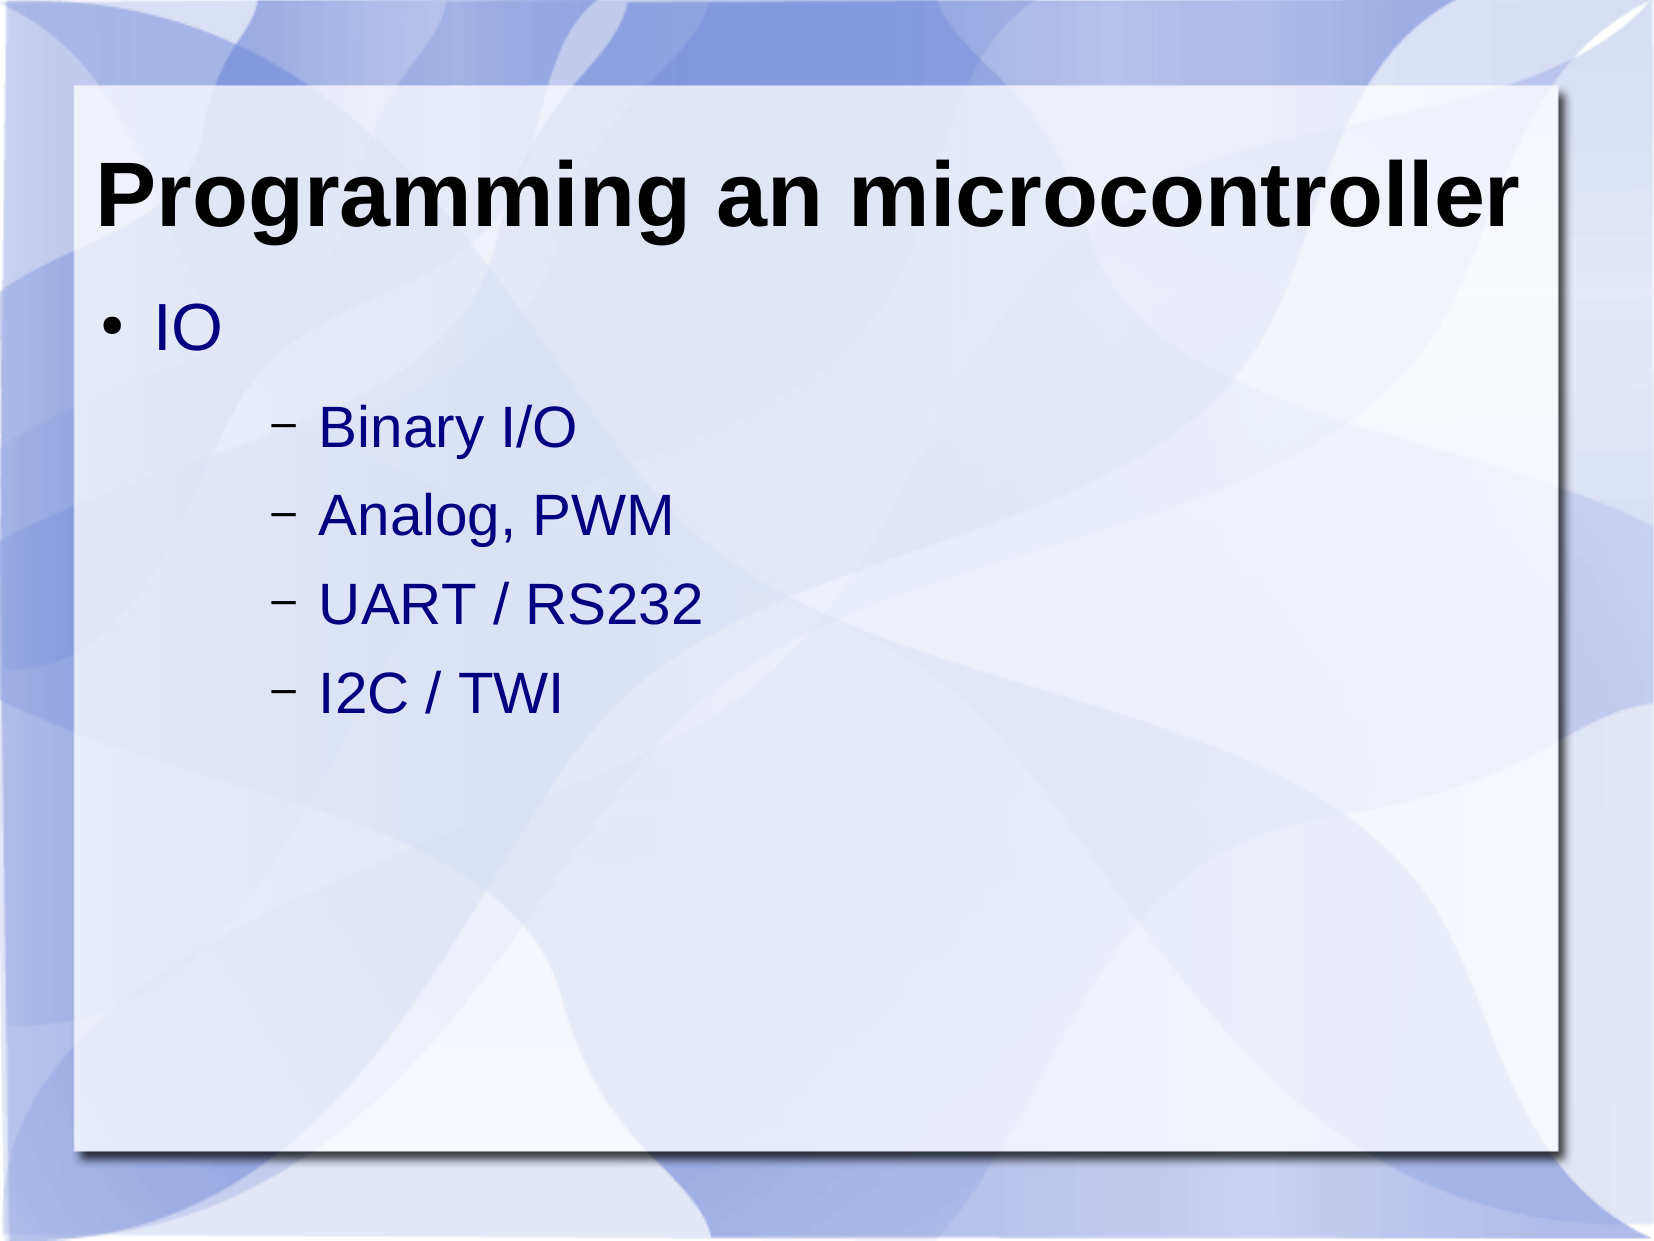

# Programming an microcontroller
IO
Binary I/O
Analog, PWM
UART / RS232
I2C / TWI